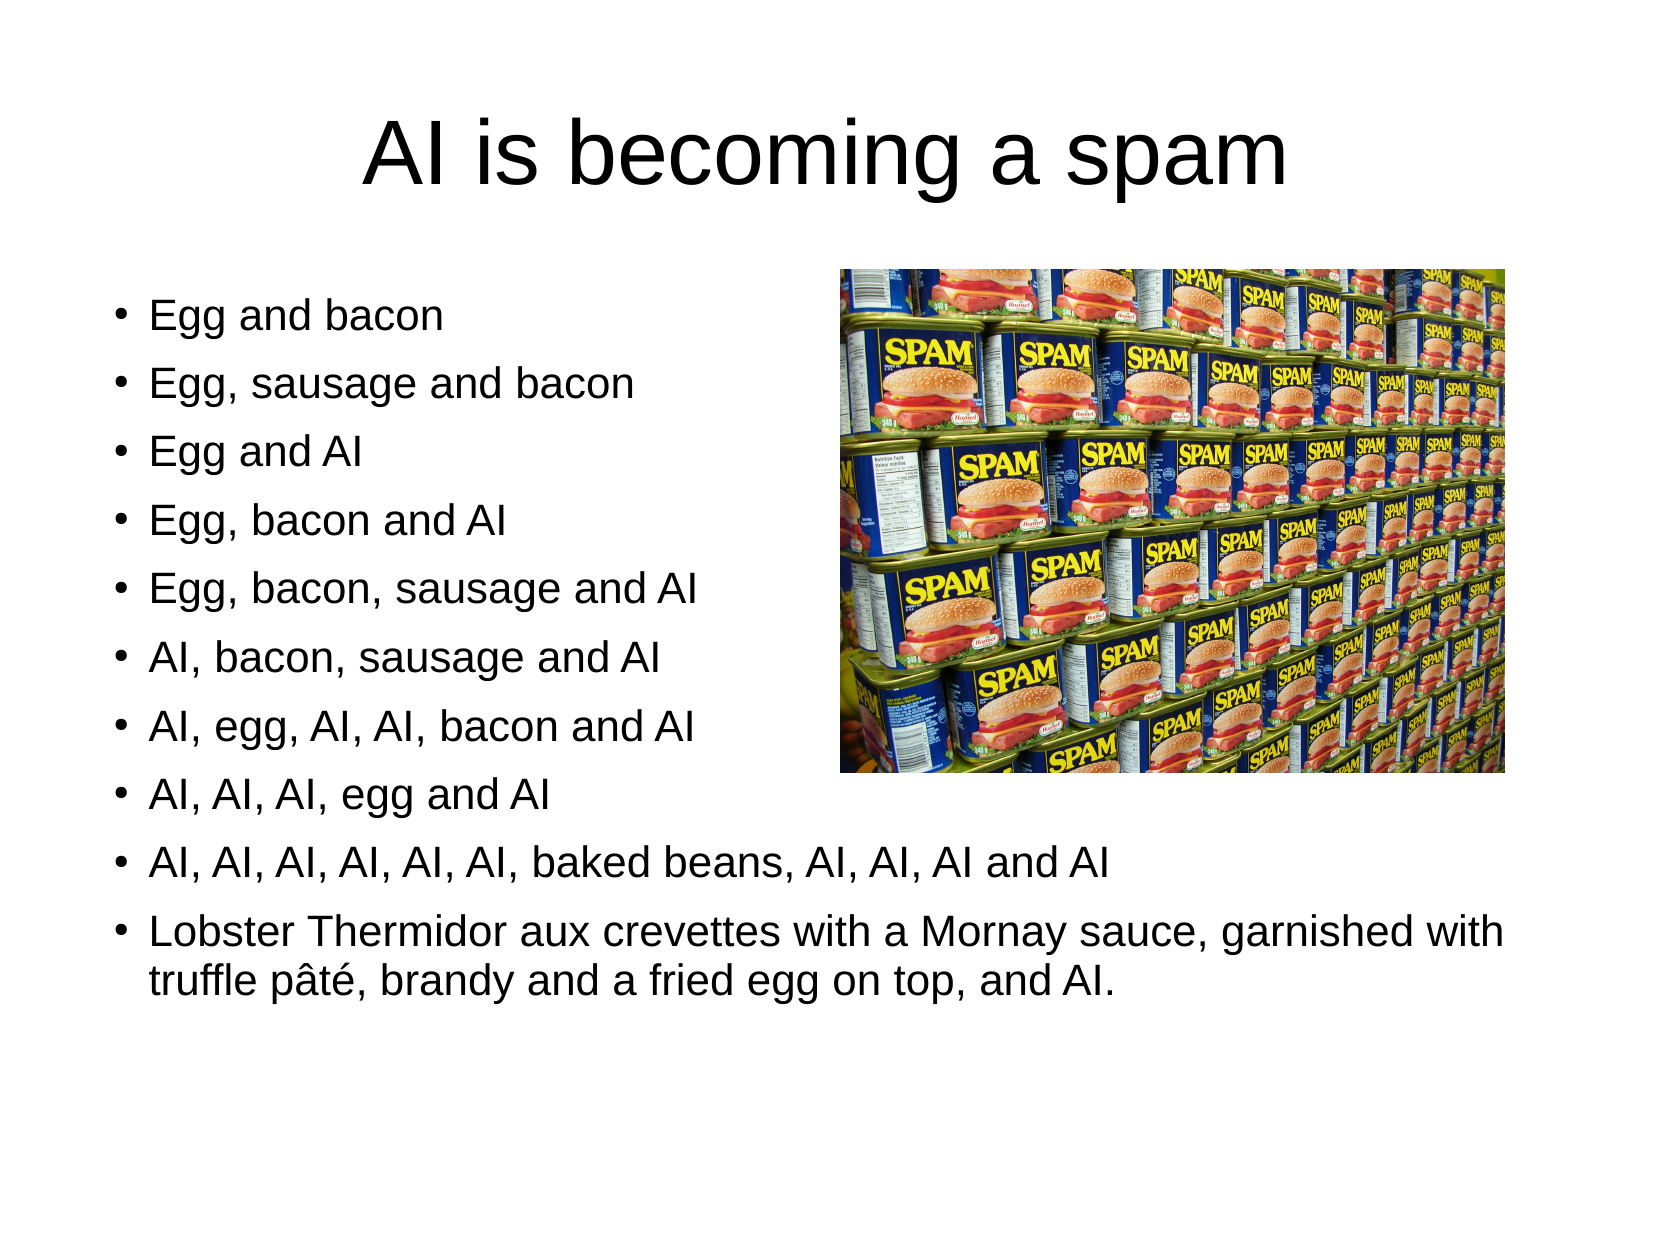

# AI is becoming a spam
Egg and bacon
Egg, sausage and bacon
Egg and AI
Egg, bacon and AI
Egg, bacon, sausage and AI
AI, bacon, sausage and AI
AI, egg, AI, AI, bacon and AI
AI, AI, AI, egg and AI
AI, AI, AI, AI, AI, AI, baked beans, AI, AI, AI and AI
Lobster Thermidor aux crevettes with a Mornay sauce, garnished with truffle pâté, brandy and a fried egg on top, and AI.